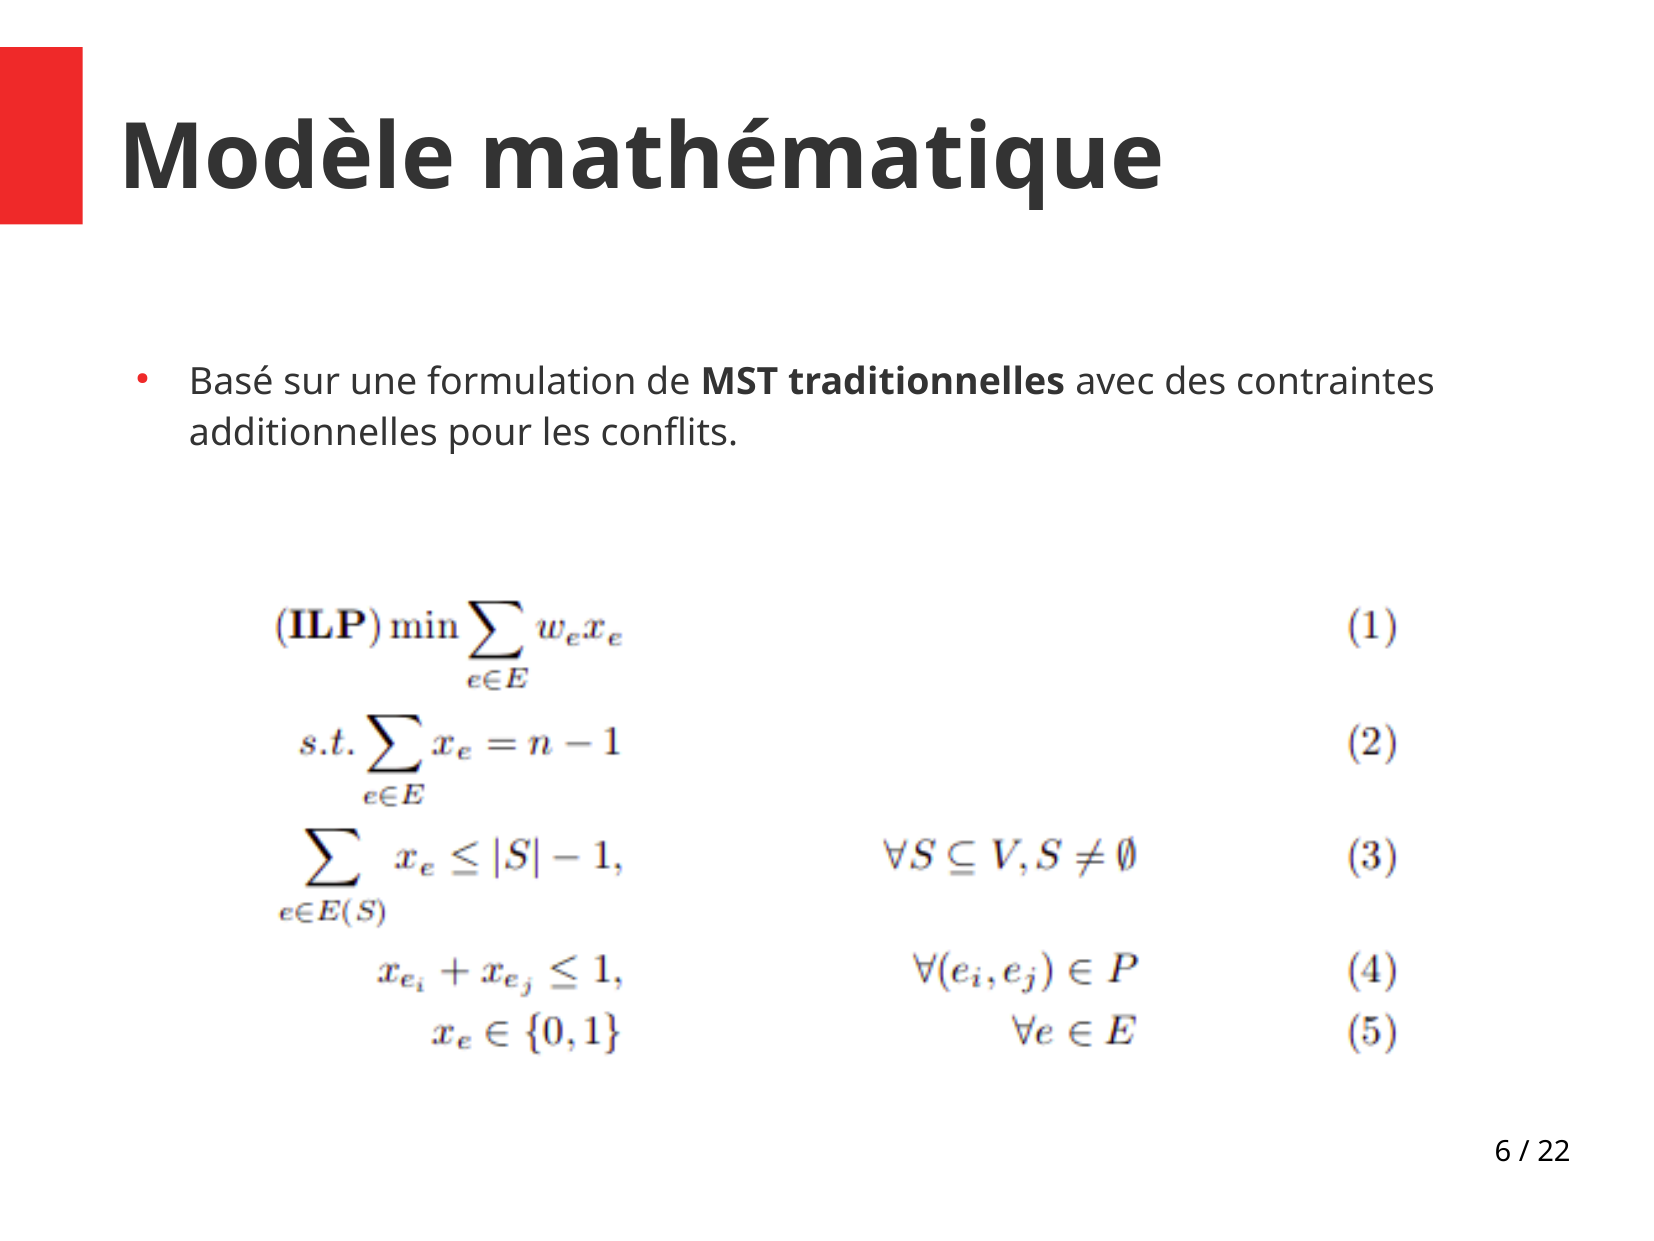

# Modèle mathématique
Basé sur une formulation de MST traditionnelles avec des contraintes additionnelles pour les conflits.
6